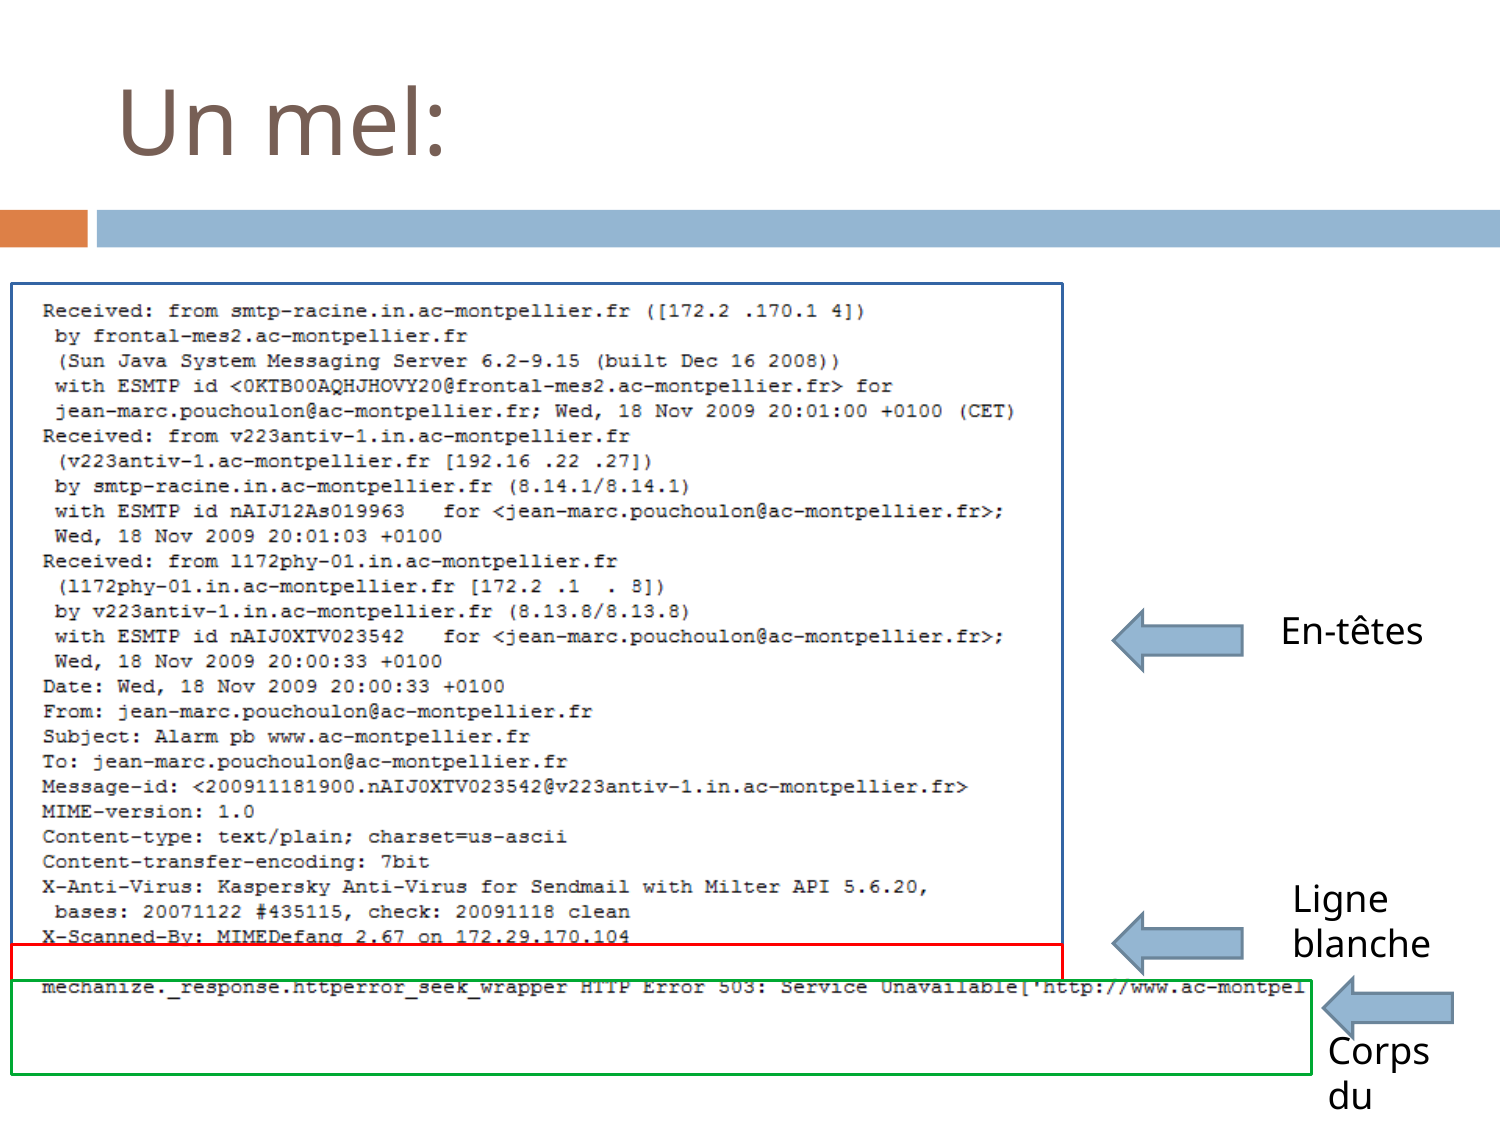

# Un mel:
En-têtes
Ligne
blanche
Corps du message